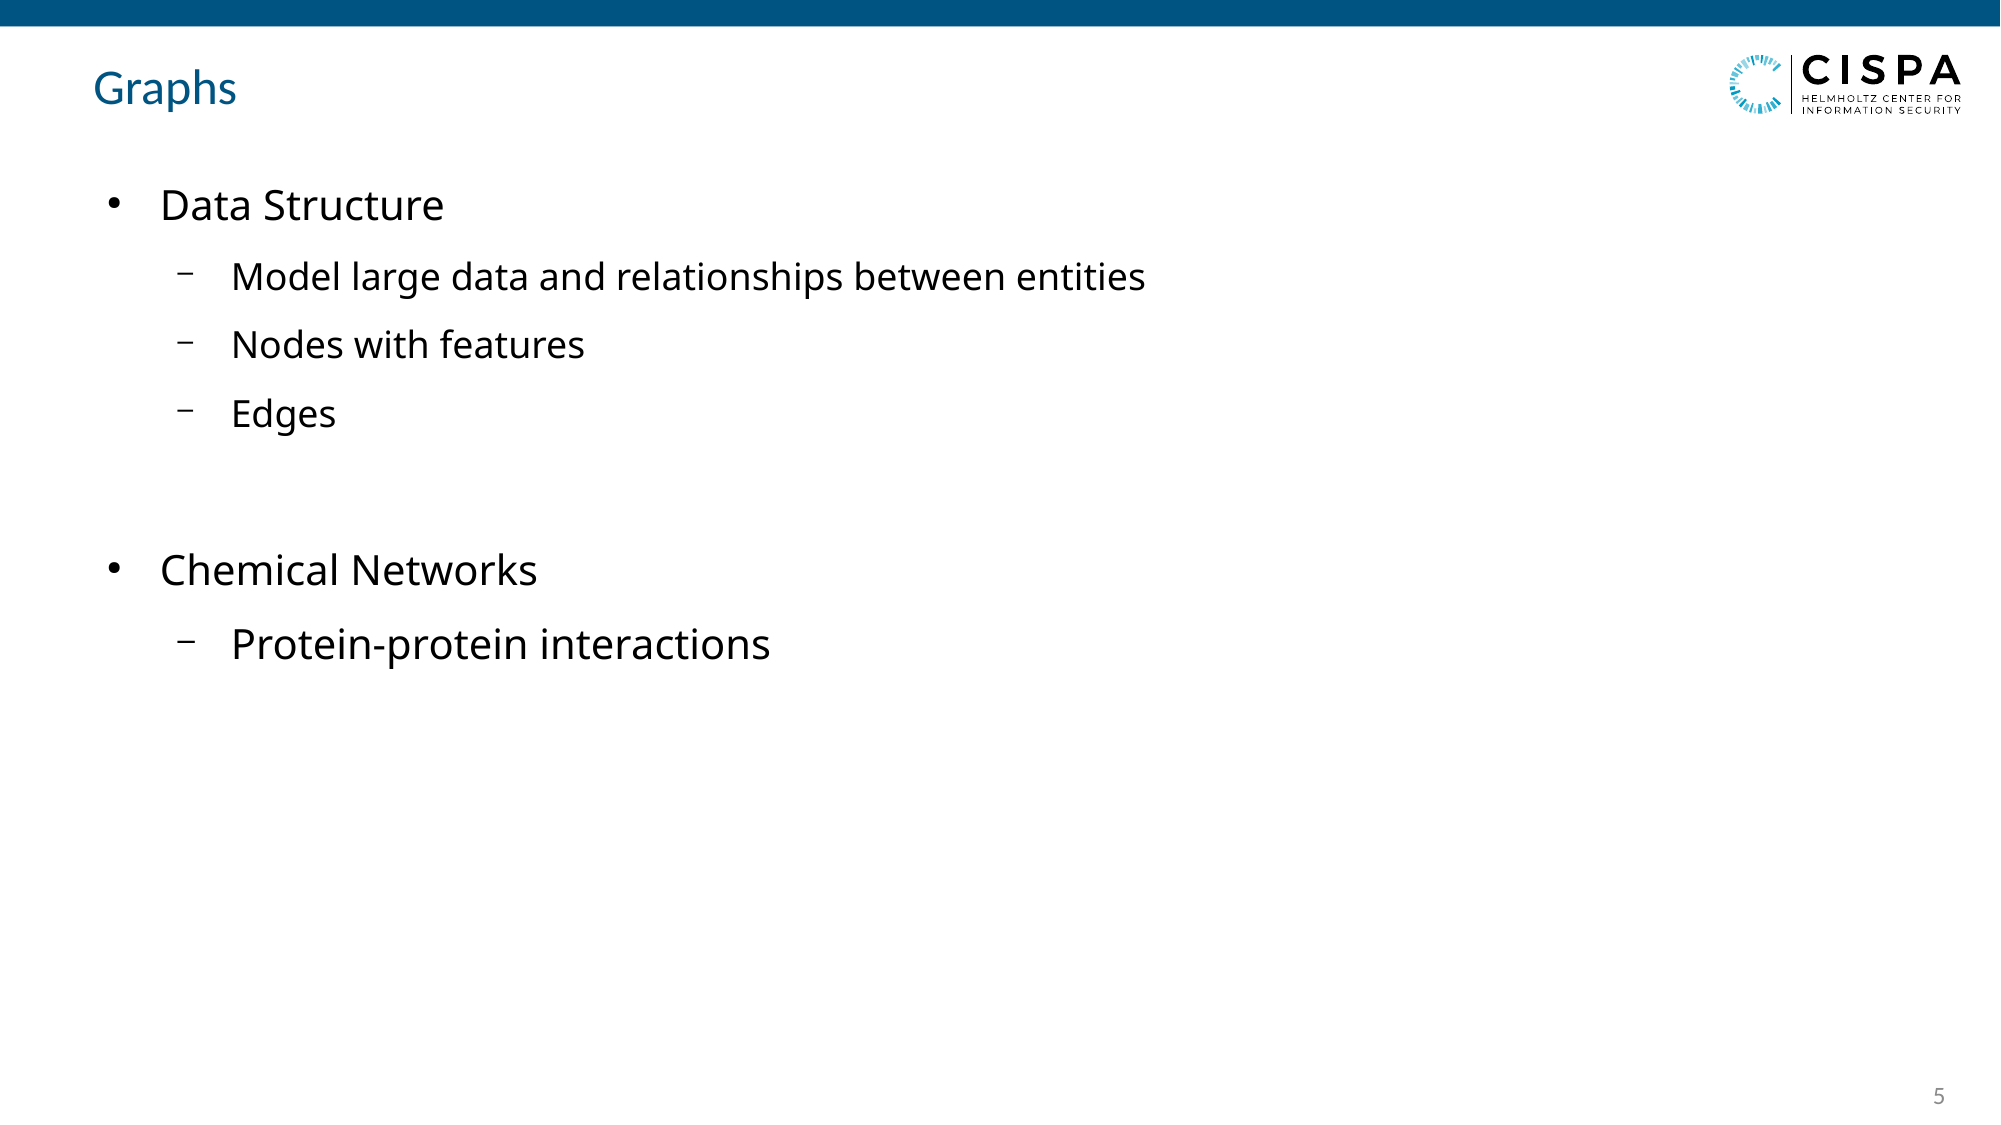

# Graphs
Data Structure
Model large data and relationships between entities
Nodes with features
Edges
Chemical Networks
Protein-protein interactions